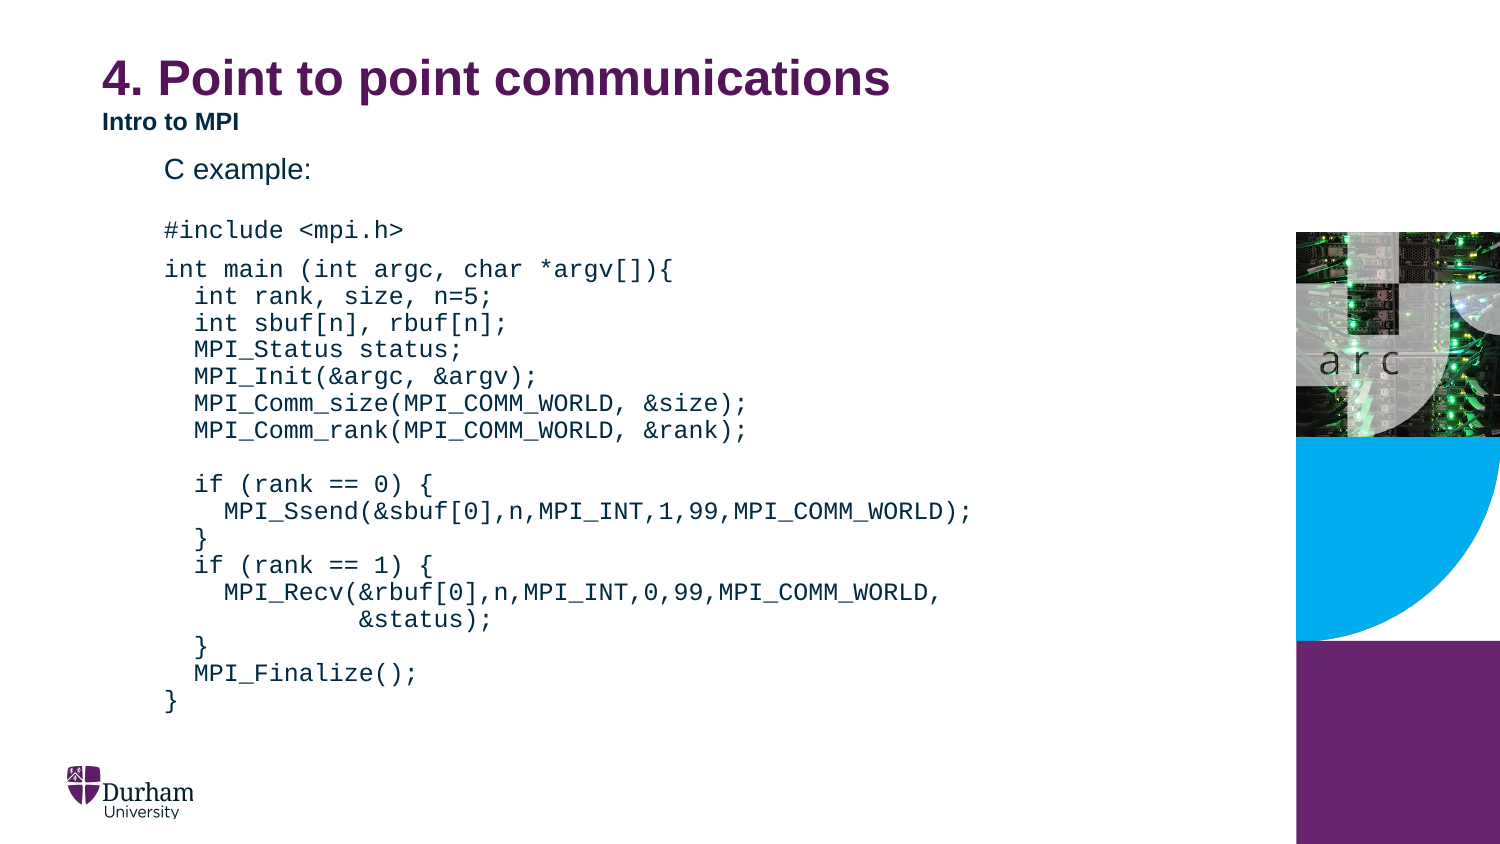

# 4. Point to point communications Intro to MPI
C example:
#include <mpi.h>
int main (int argc, char *argv[]){
 int rank, size, n=5;
 int sbuf[n], rbuf[n];
 MPI_Status status;
 MPI_Init(&argc, &argv);
 MPI_Comm_size(MPI_COMM_WORLD, &size);
 MPI_Comm_rank(MPI_COMM_WORLD, &rank);
 if (rank == 0) {
 MPI_Ssend(&sbuf[0],n,MPI_INT,1,99,MPI_COMM_WORLD);
 }
 if (rank == 1) {
 MPI_Recv(&rbuf[0],n,MPI_INT,0,99,MPI_COMM_WORLD,
 &status);
 }
 MPI_Finalize();
}